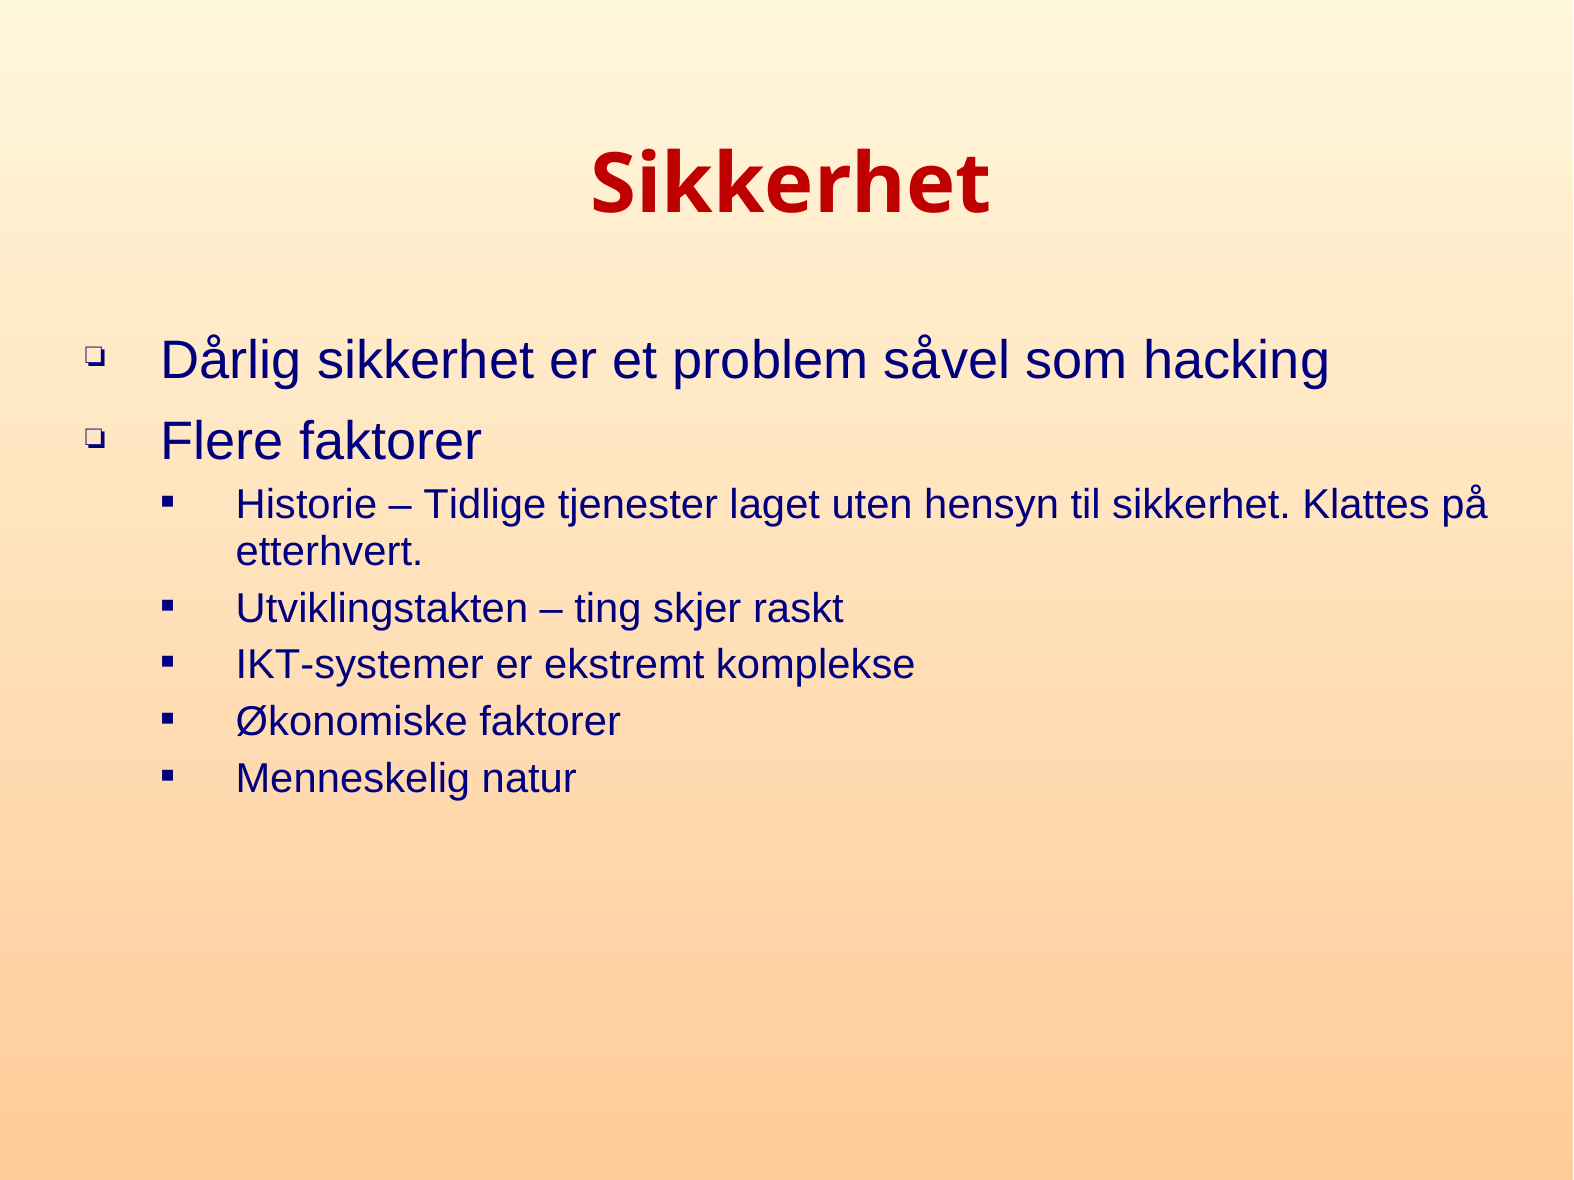

# Sikkerhet
Dårlig sikkerhet er et problem såvel som hacking
Flere faktorer
Historie – Tidlige tjenester laget uten hensyn til sikkerhet. Klattes på etterhvert.
Utviklingstakten – ting skjer raskt
IKT-systemer er ekstremt komplekse
Økonomiske faktorer
Menneskelig natur